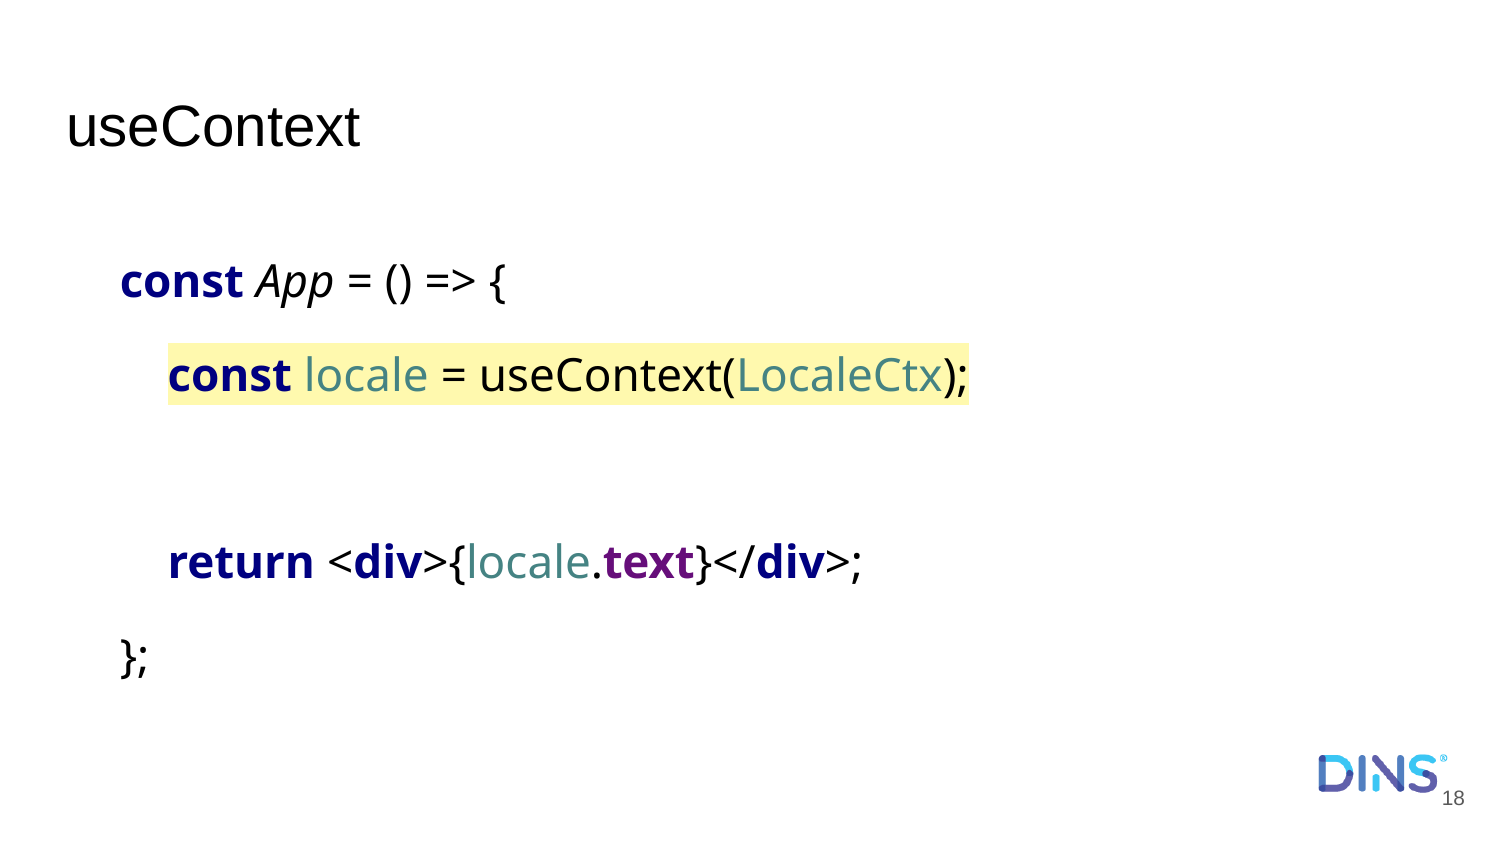

# useContext
const App = () => {
 const locale = useContext(LocaleCtx);
 return <div>{locale.text}</div>;
};
18